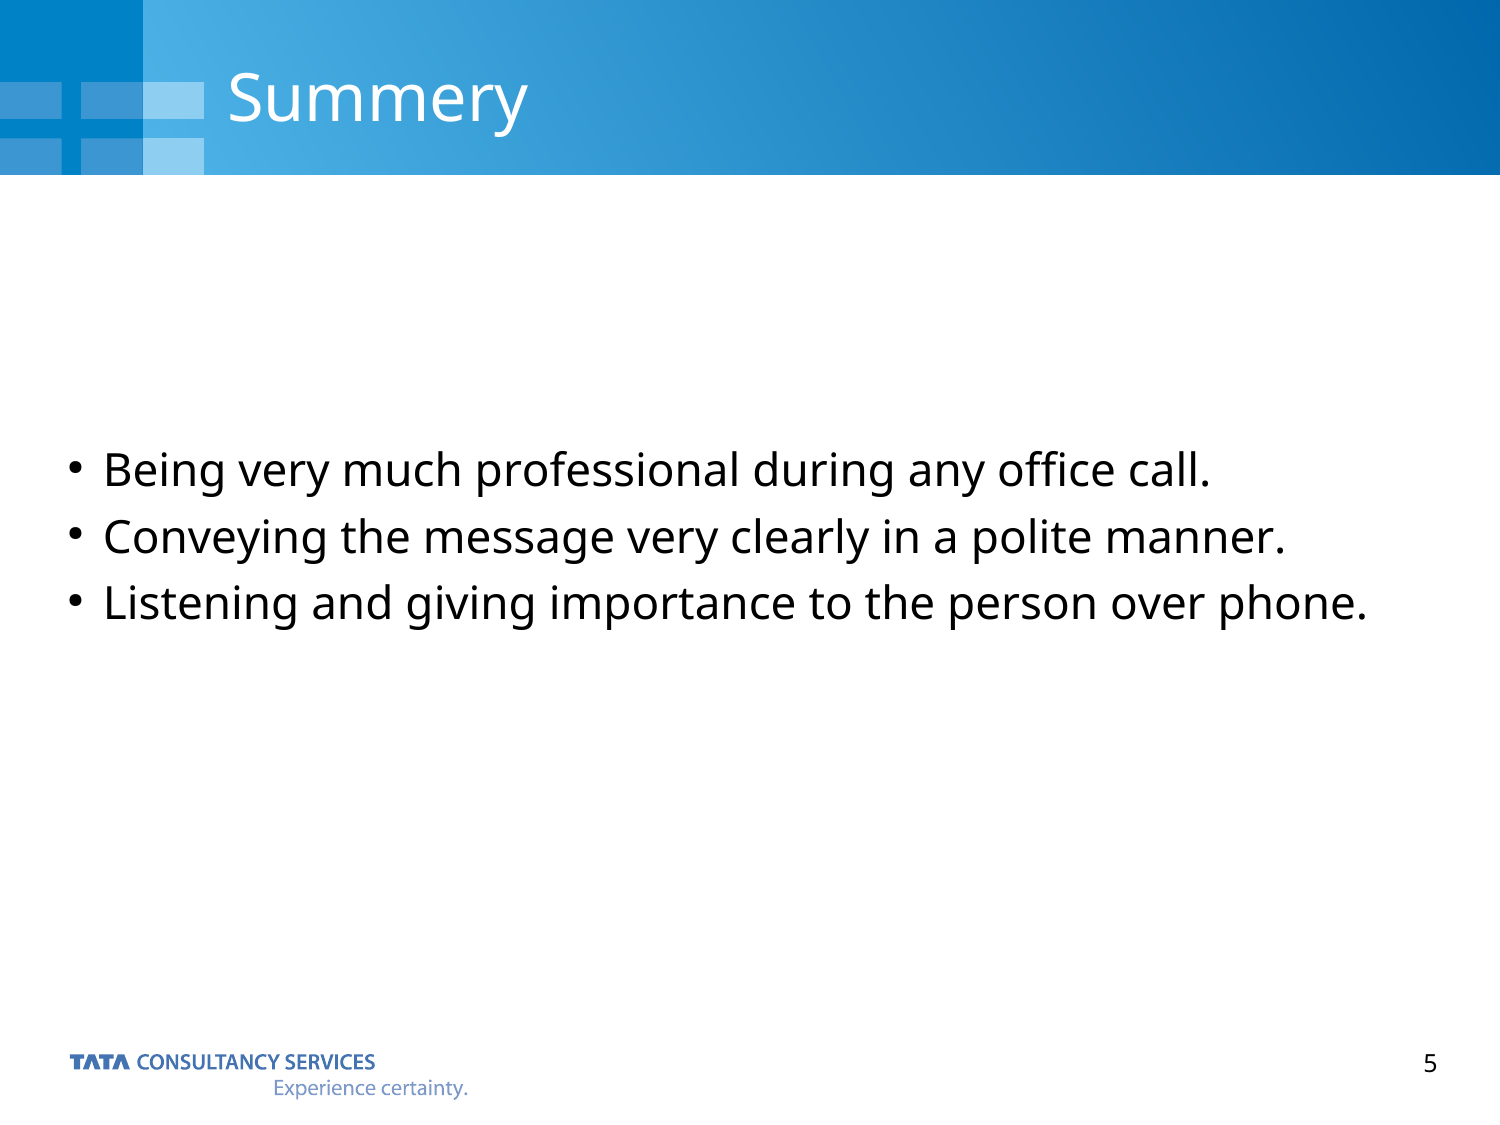

Summery
# Being very much professional during any office call.
Conveying the message very clearly in a polite manner.
Listening and giving importance to the person over phone.